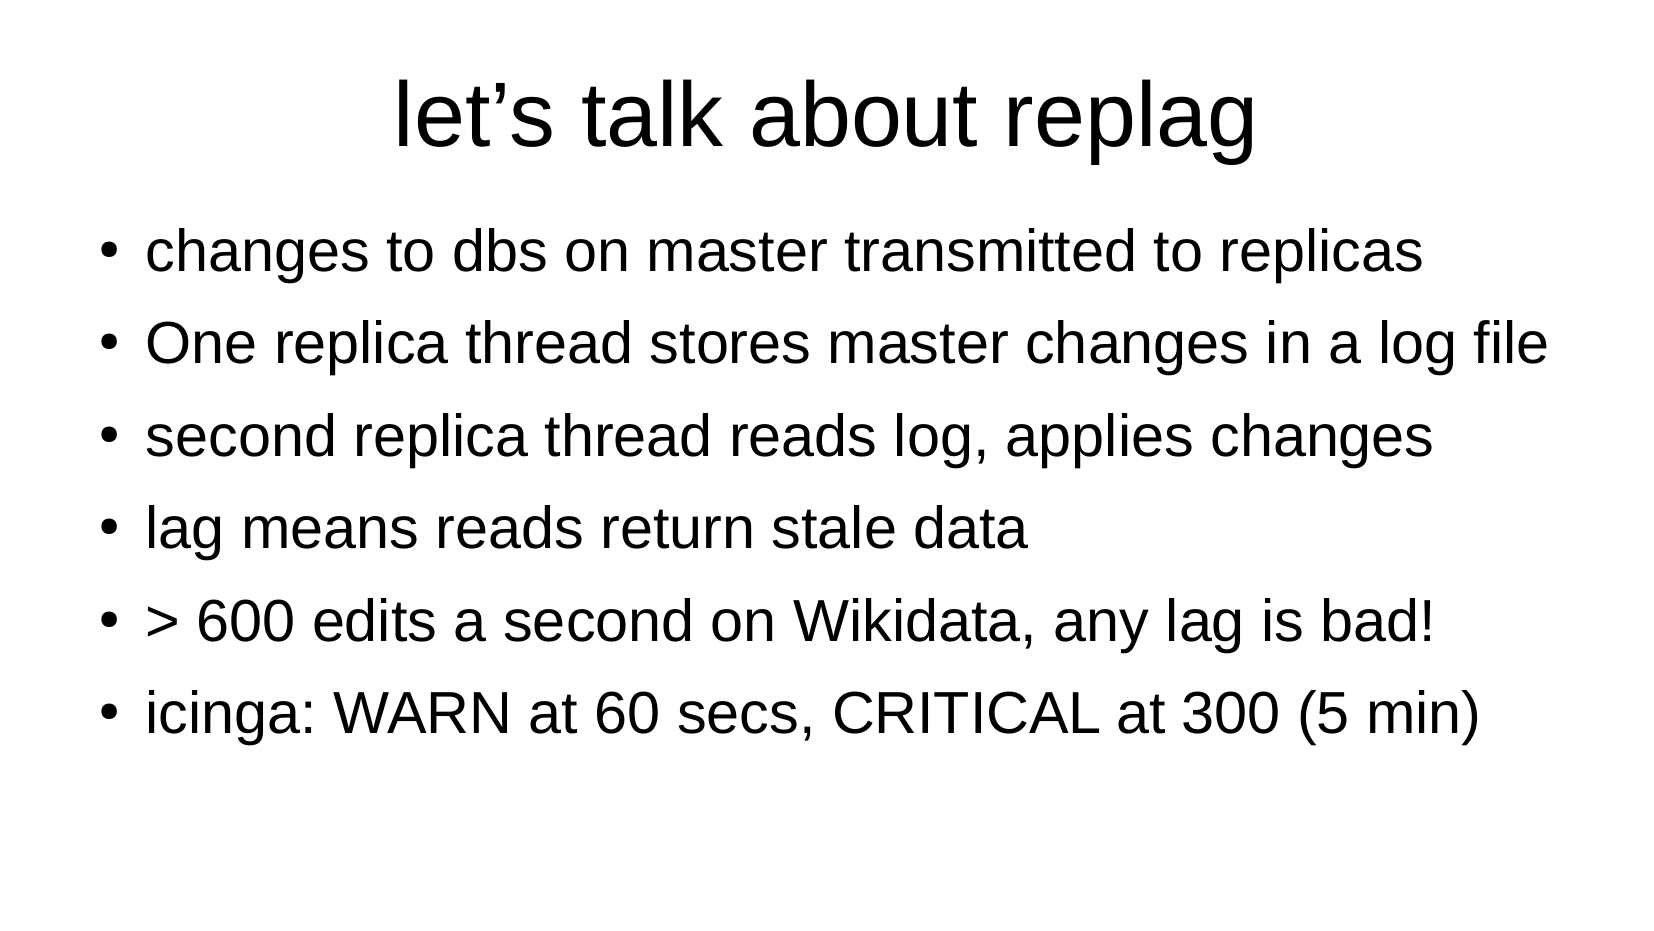

# let’s talk about replag
changes to dbs on master transmitted to replicas
One replica thread stores master changes in a log file
second replica thread reads log, applies changes
lag means reads return stale data
> 600 edits a second on Wikidata, any lag is bad!
icinga: WARN at 60 secs, CRITICAL at 300 (5 min)